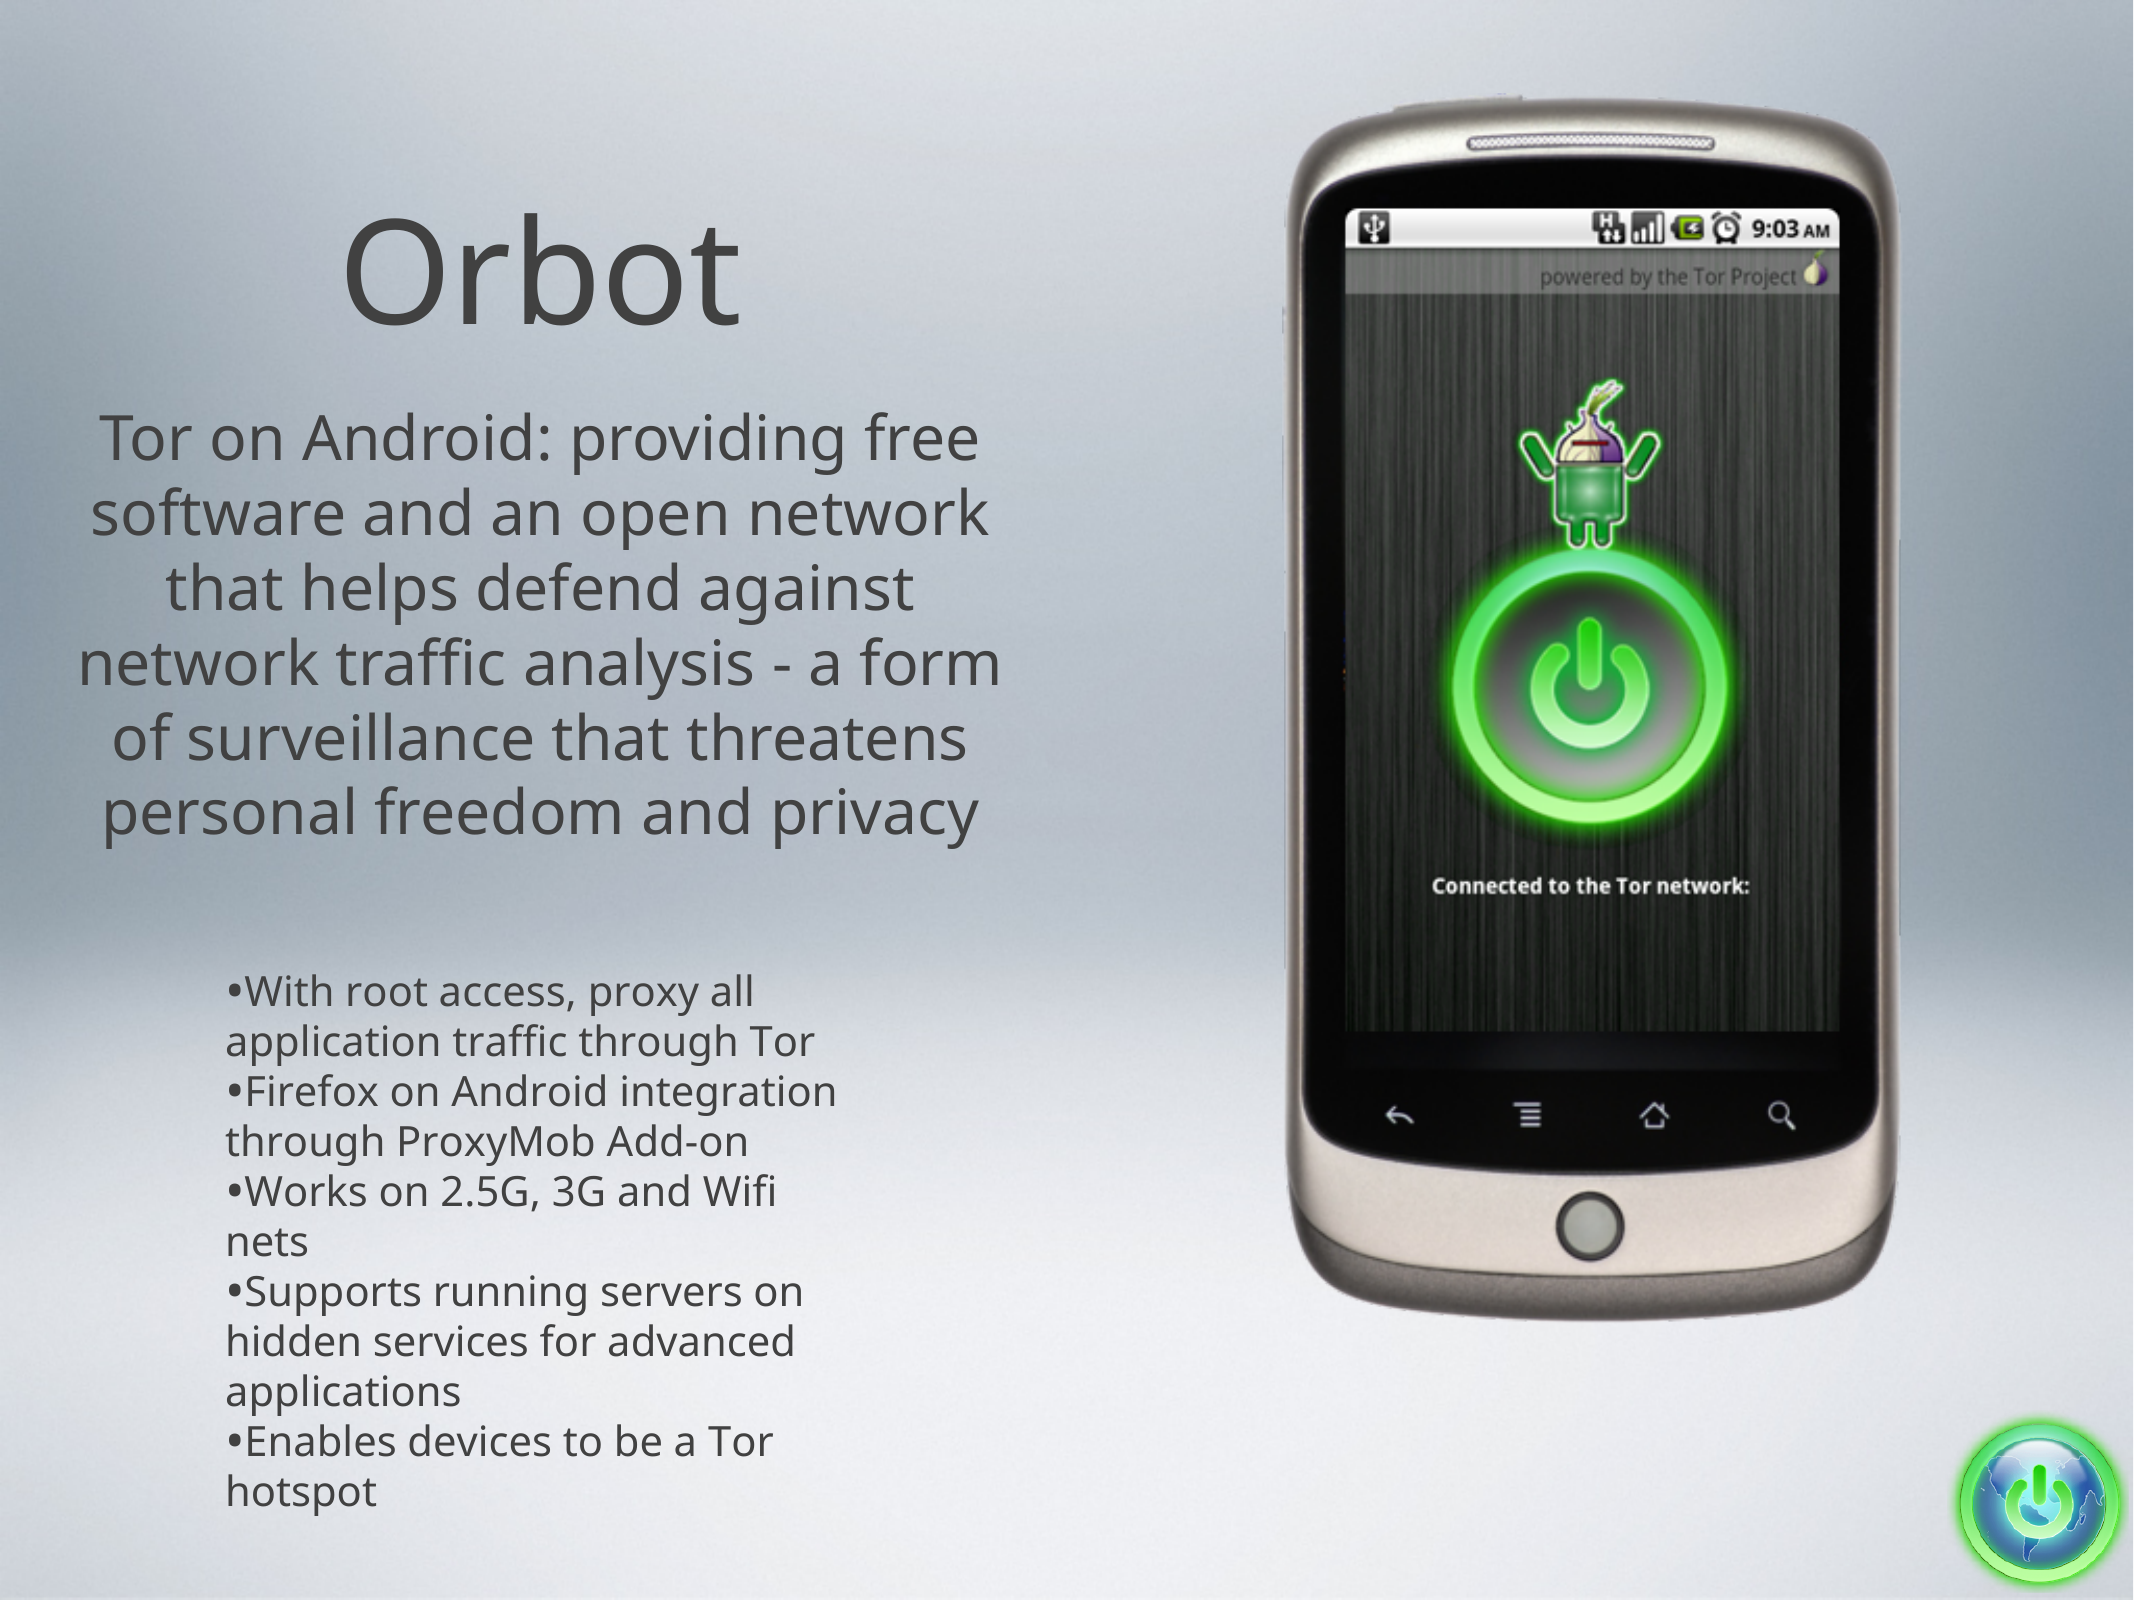

# Orbot
Tor on Android: providing free software and an open network that helps defend against network traffic analysis - a form of surveillance that threatens personal freedom and privacy
With root access, proxy all application traffic through Tor
Firefox on Android integration through ProxyMob Add-on
Works on 2.5G, 3G and Wifi nets
Supports running servers on hidden services for advanced applications
Enables devices to be a Tor hotspot